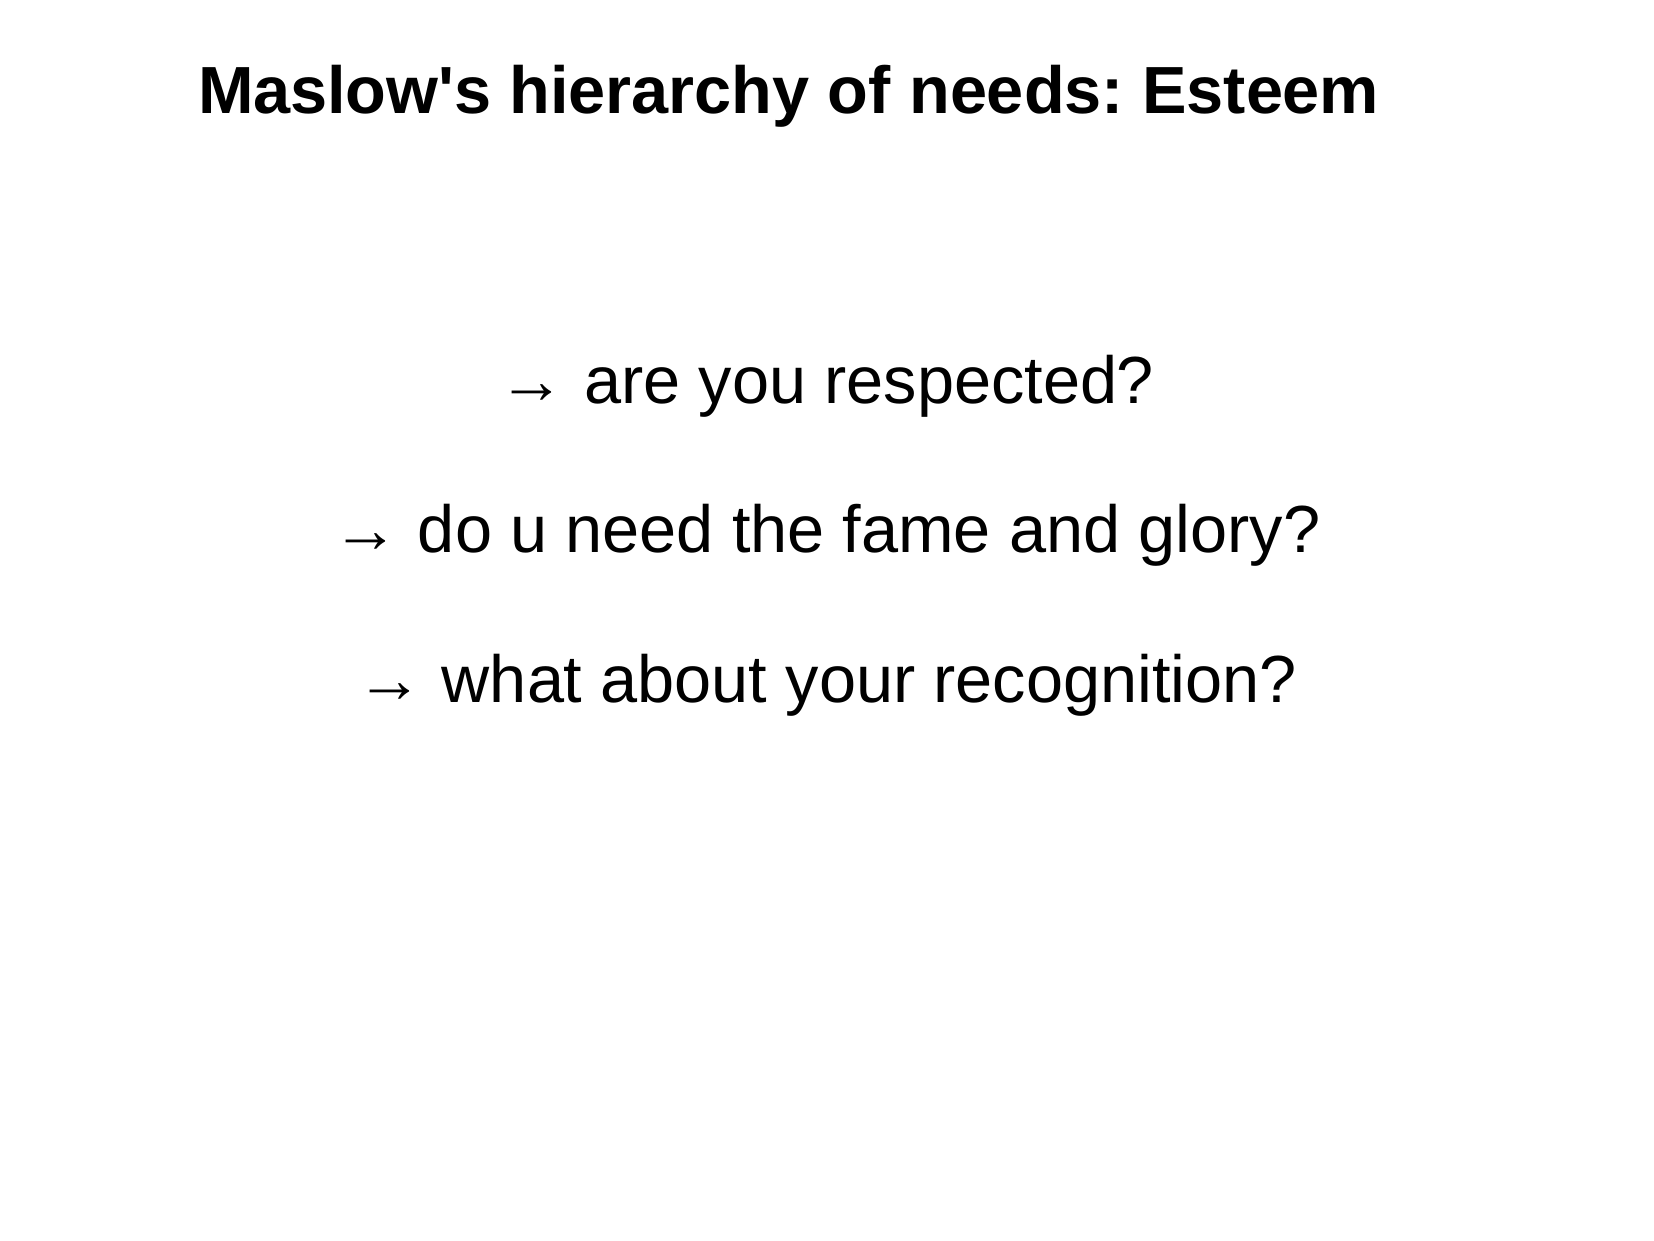

# Maslow's hierarchy of needs: Esteem
→ are you respected?
→ do u need the fame and glory?
→ what about your recognition?